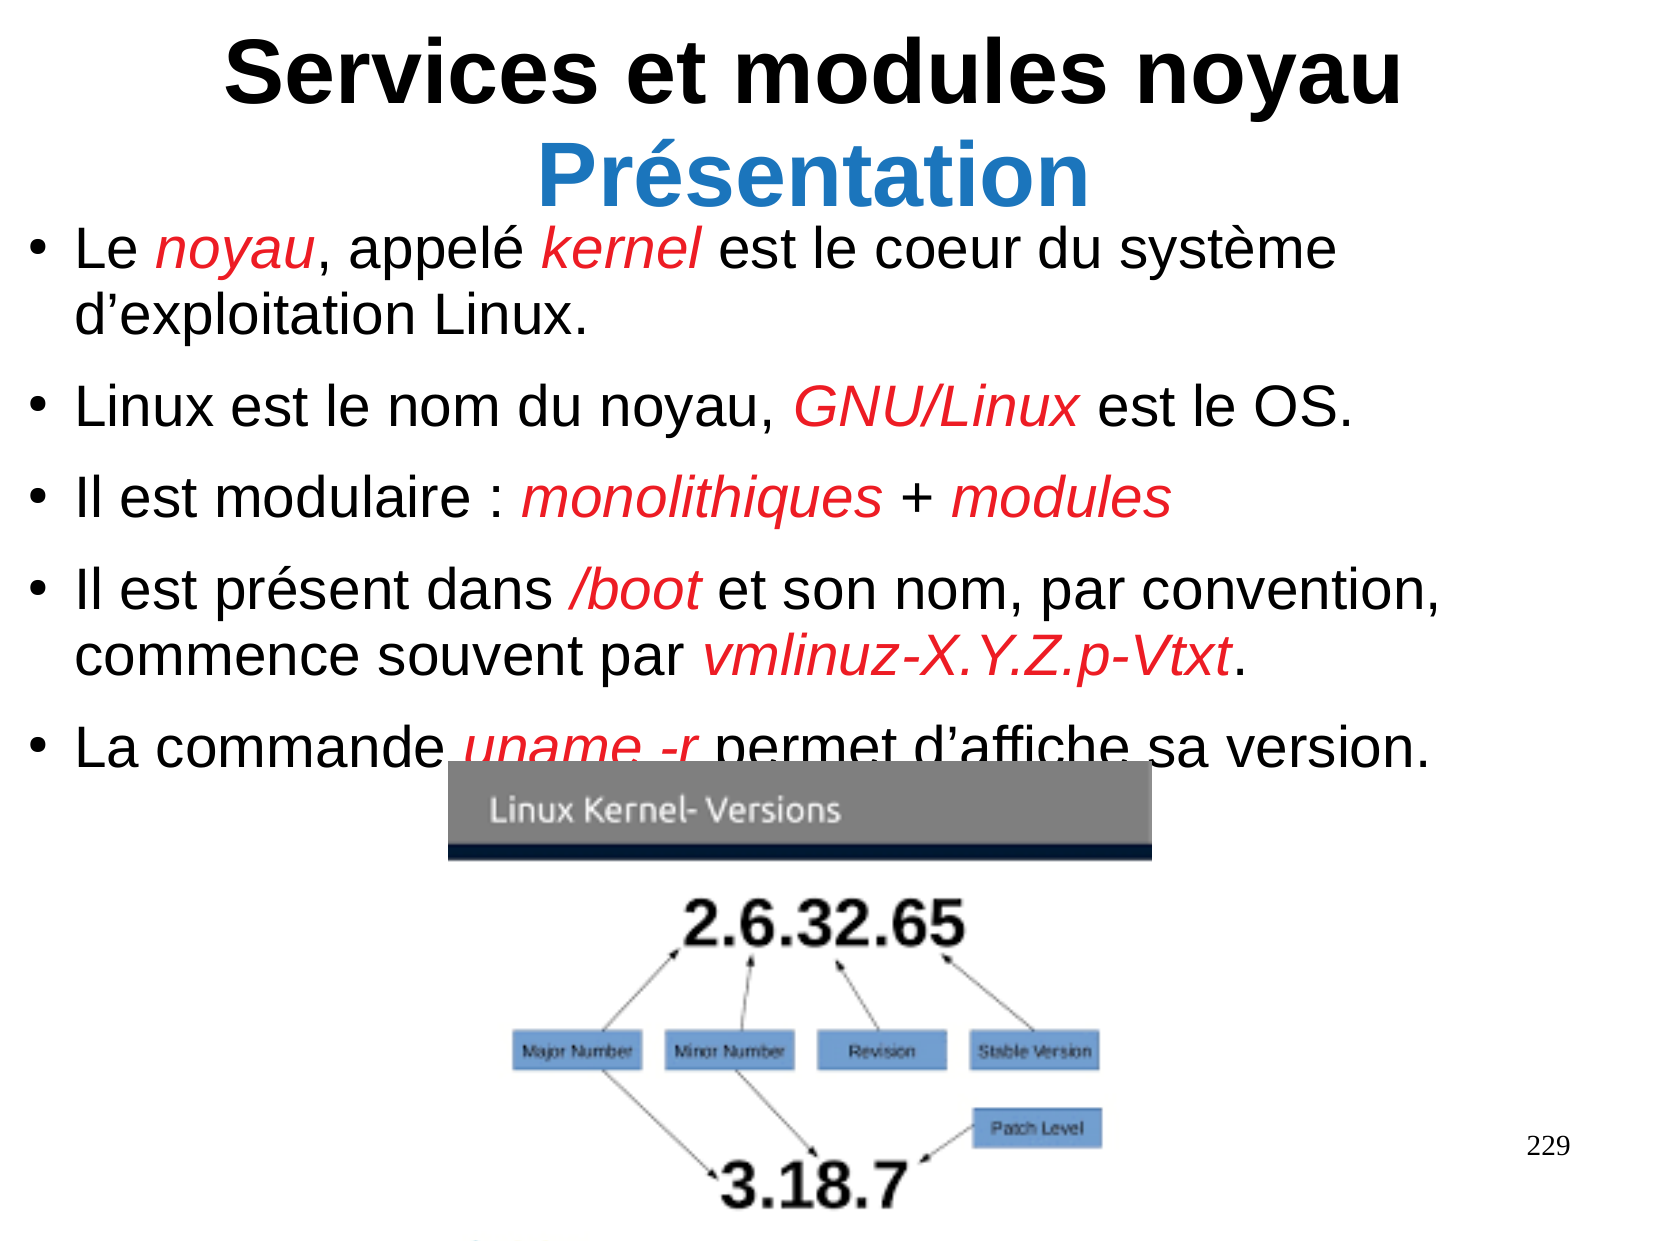

# Services et modules noyau Présentation
Le noyau, appelé kernel est le coeur du système d’exploitation Linux.
Linux est le nom du noyau, GNU/Linux est le OS.
Il est modulaire : monolithiques + modules
Il est présent dans /boot et son nom, par convention, commence souvent par vmlinuz-X.Y.Z.p-Vtxt.
La commande uname -r permet d’affiche sa version.
Brahim HAMDI
229